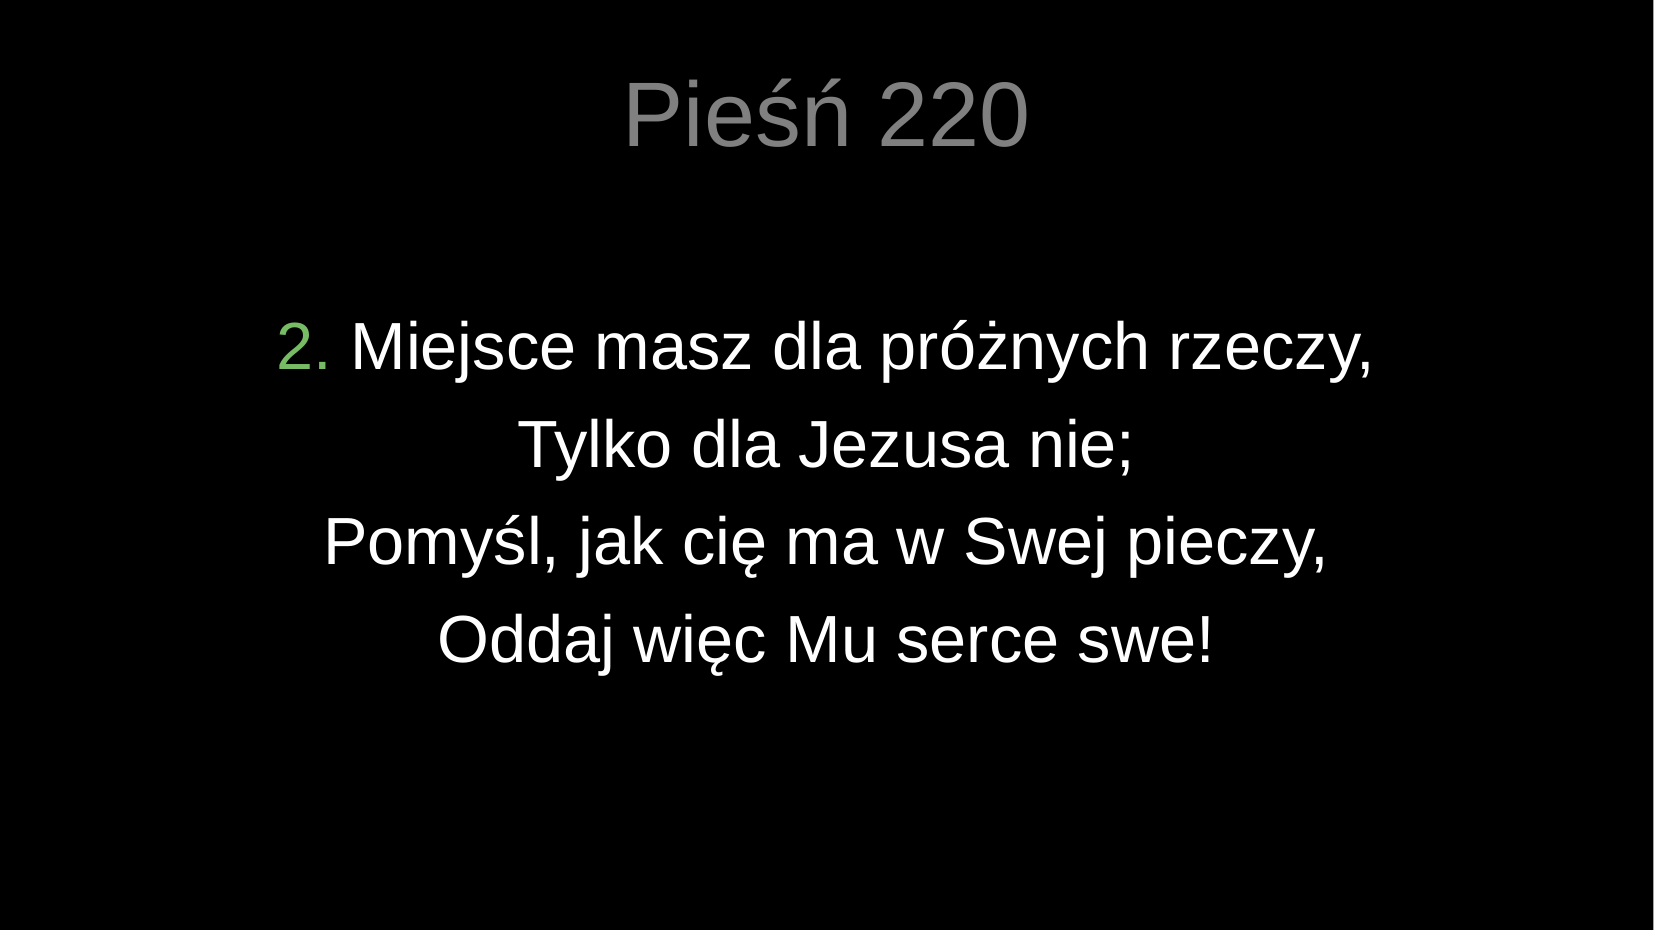

# Pieśń 220
2. Miejsce masz dla próżnych rzeczy,
Tylko dla Jezusa nie;
Pomyśl, jak cię ma w Swej pieczy,
Oddaj więc Mu serce swe!